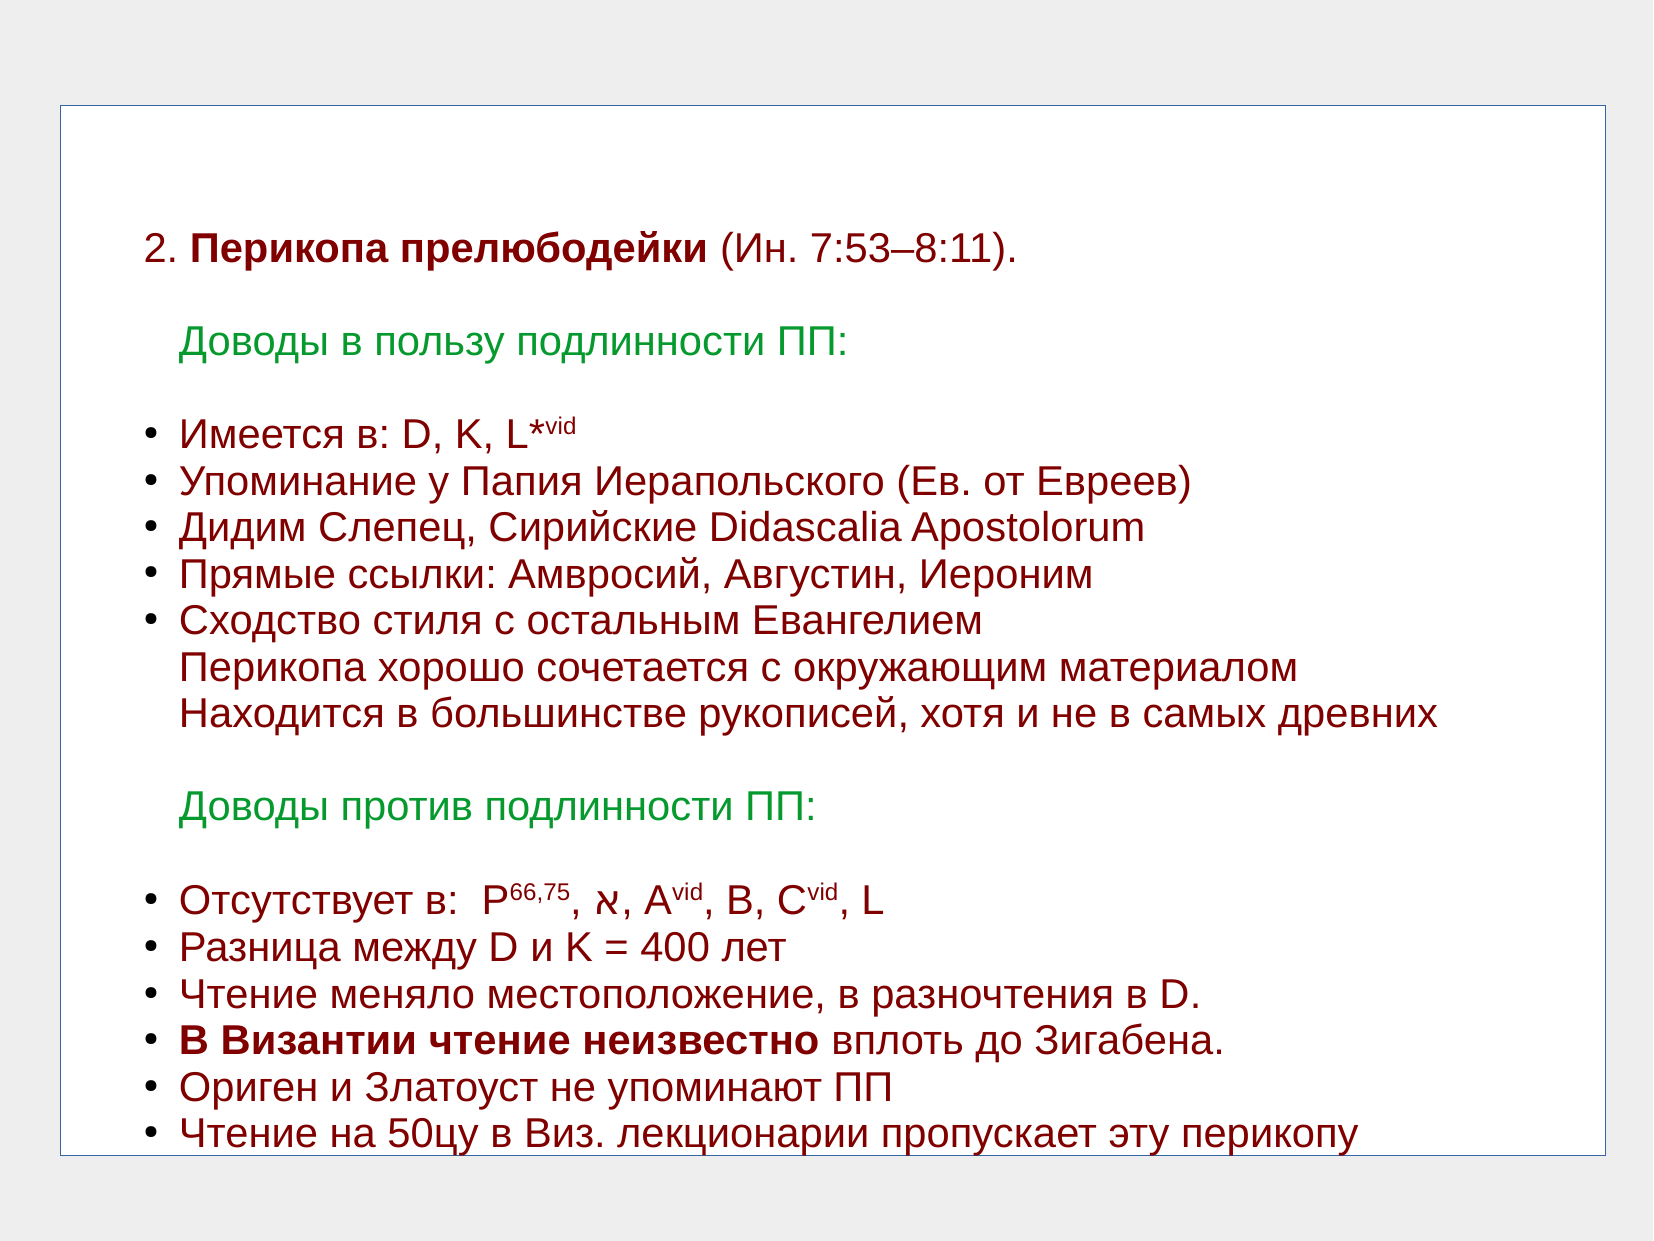

# 2. Перикопа прелюбодейки (Ин. 7:53–8:11).
Доводы в пользу подлинности ПП:
Имеется в: D, K, L*vid
Упоминание у Папия Иерапольского (Ев. от Евреев)
Дидим Слепец, Сирийские Didascalia Apostolorum
Прямые ссылки: Амвросий, Августин, Иероним
Сходство стиля с остальным Евангелием
Перикопа хорошо сочетается с окружающим материалом
Находится в большинстве рукописей, хотя и не в самых древних
Доводы против подлинности ПП:
Отсутствует в: P66,75, א, Avid, B, Cvid, L
Разница между D и K = 400 лет
Чтение меняло местоположение, в разночтения в D.
В Византии чтение неизвестно вплоть до Зигабена.
Ориген и Златоуст не упоминают ПП
Чтение на 50цу в Виз. лекционарии пропускает эту перикопу